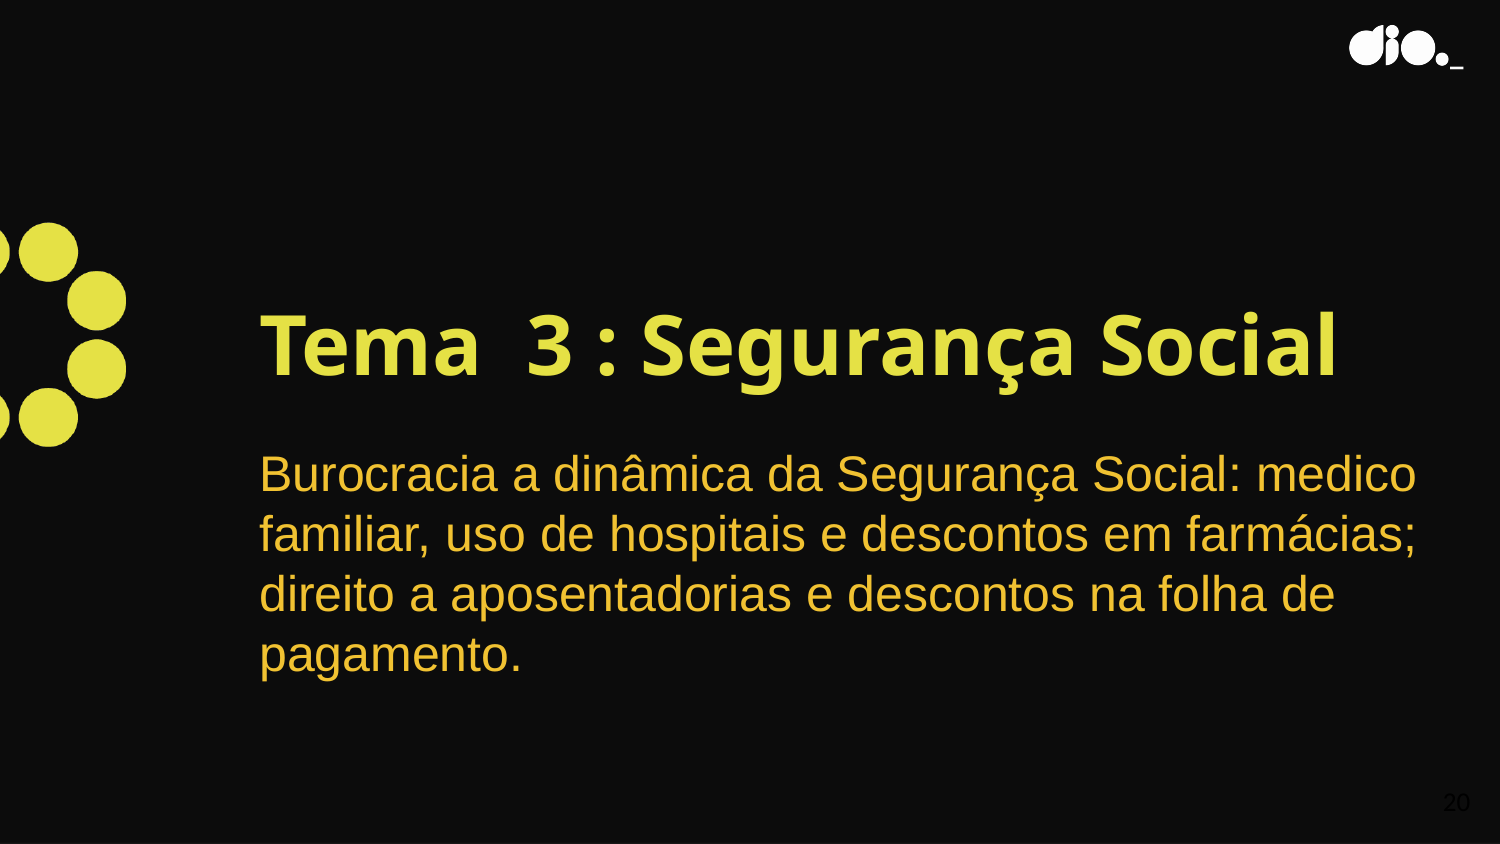

Tema 3 : Segurança Social
Burocracia a dinâmica da Segurança Social: medico familiar, uso de hospitais e descontos em farmácias; direito a aposentadorias e descontos na folha de pagamento.